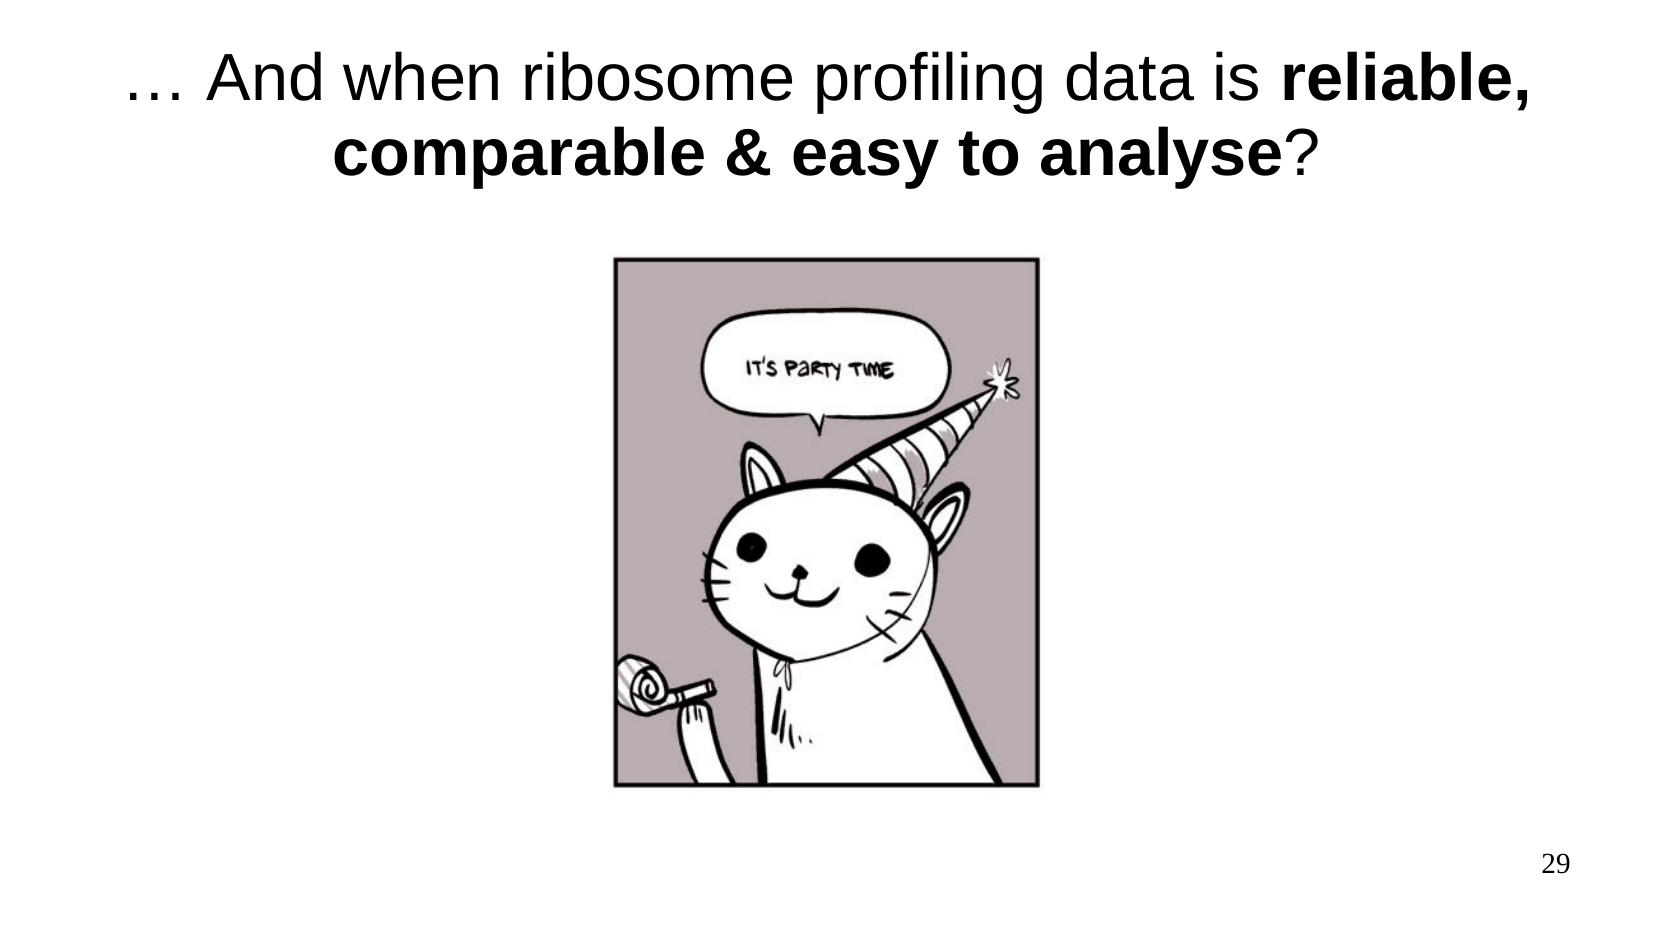

# … And when ribosome profiling data is reliable, comparable & easy to analyse?
29